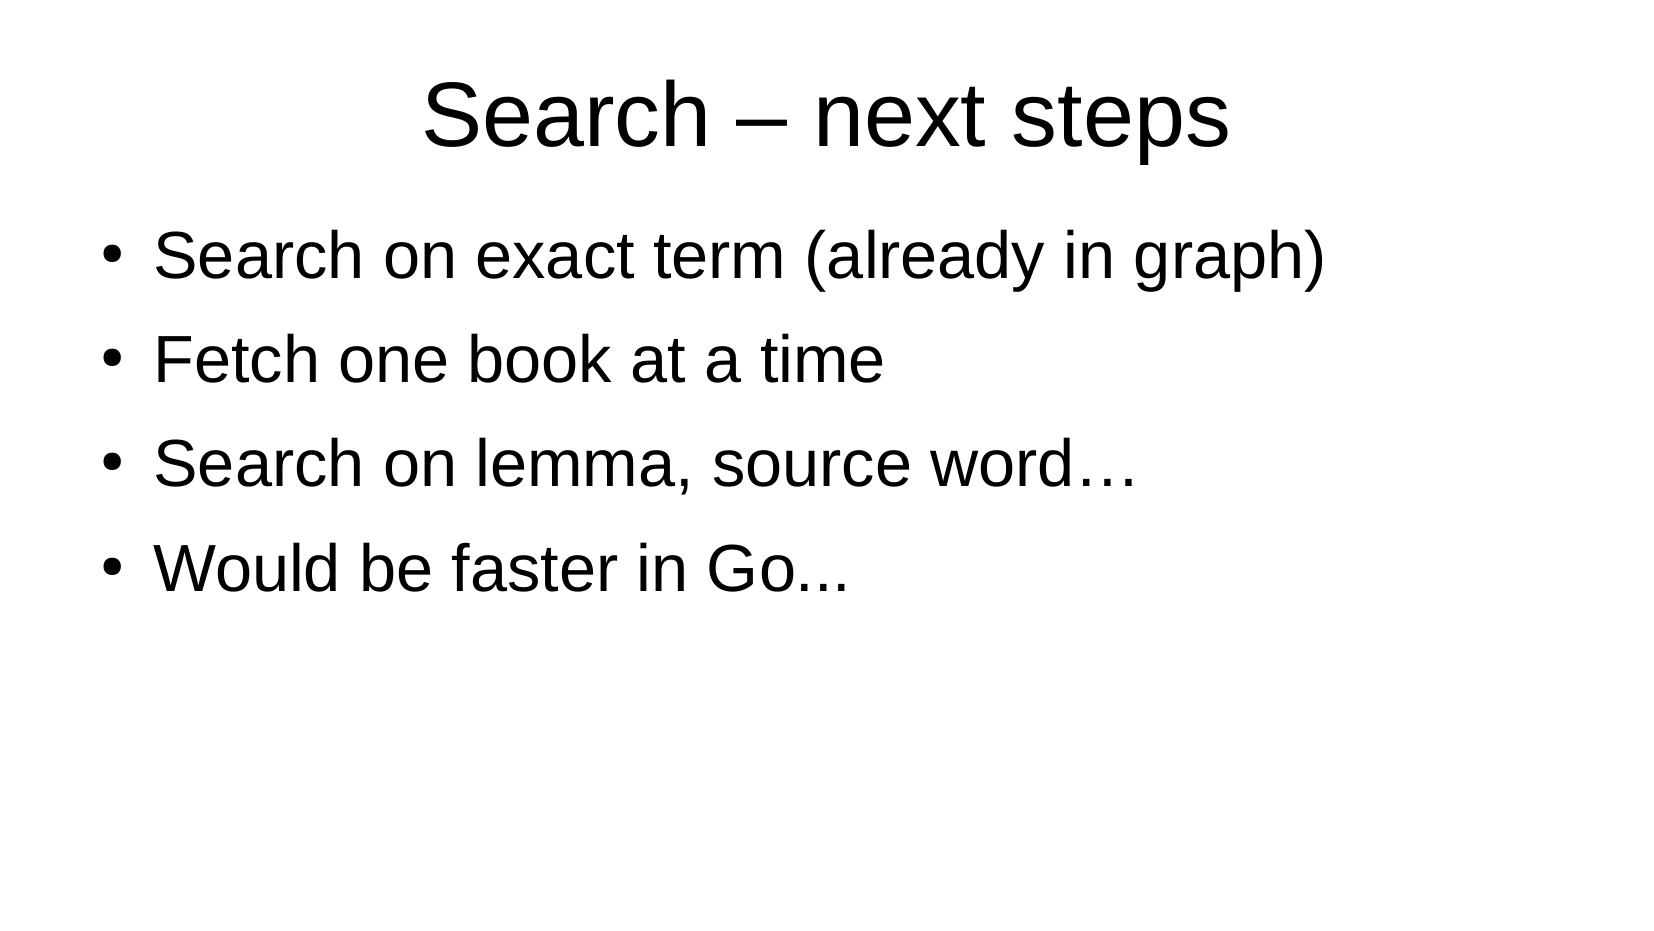

# Search – next steps
Search on exact term (already in graph)
Fetch one book at a time
Search on lemma, source word…
Would be faster in Go...